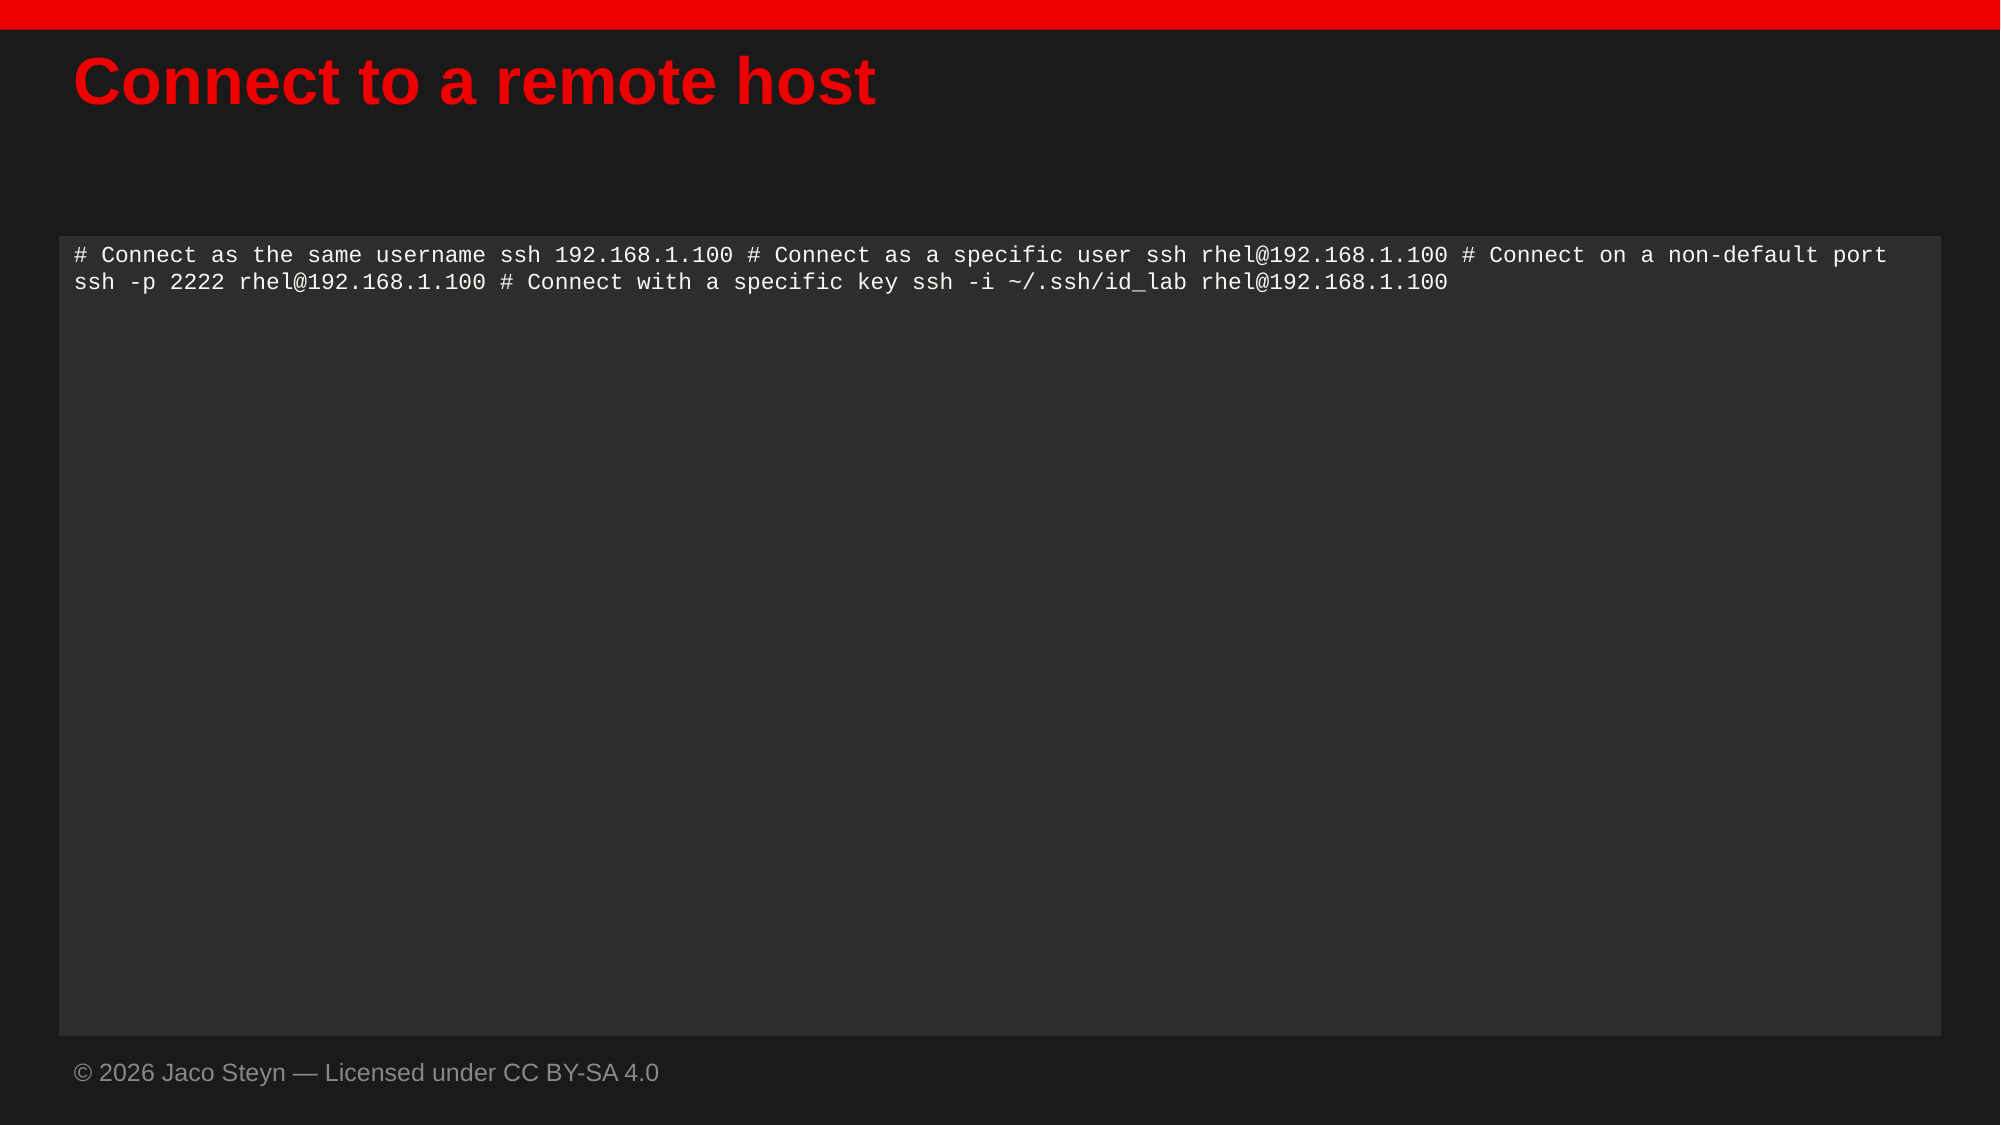

Connect to a remote host
# Connect as the same username ssh 192.168.1.100 # Connect as a specific user ssh rhel@192.168.1.100 # Connect on a non-default port ssh -p 2222 rhel@192.168.1.100 # Connect with a specific key ssh -i ~/.ssh/id_lab rhel@192.168.1.100
© 2026 Jaco Steyn — Licensed under CC BY-SA 4.0